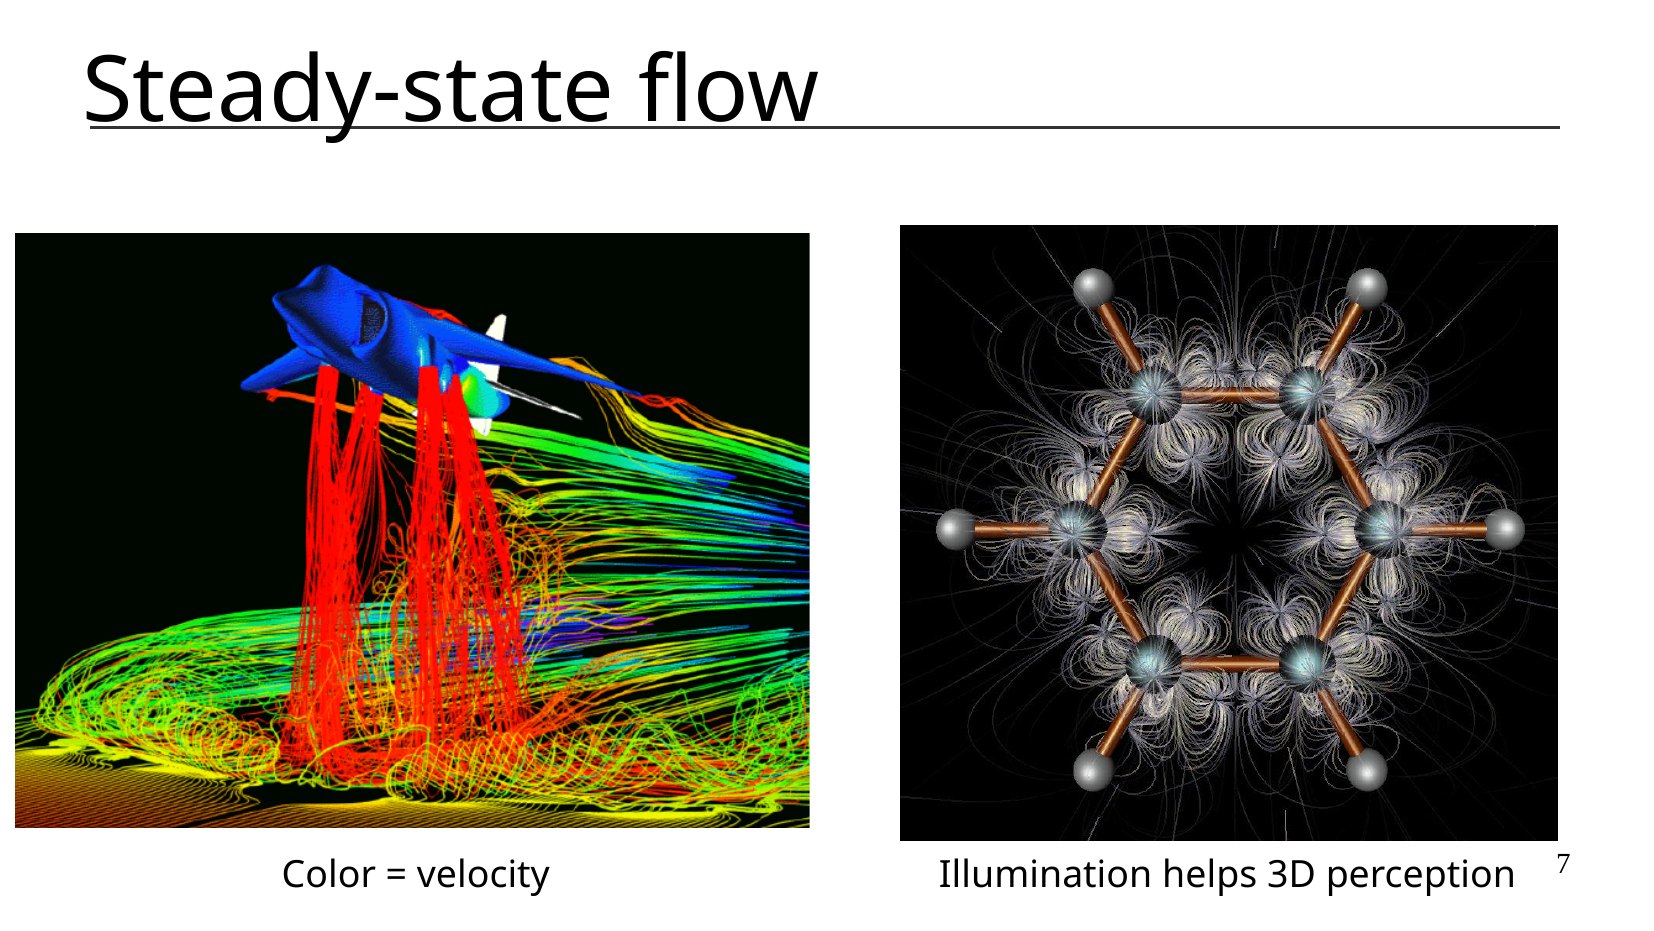

# Steady-state flow
Color = velocity
Illumination helps 3D perception
7